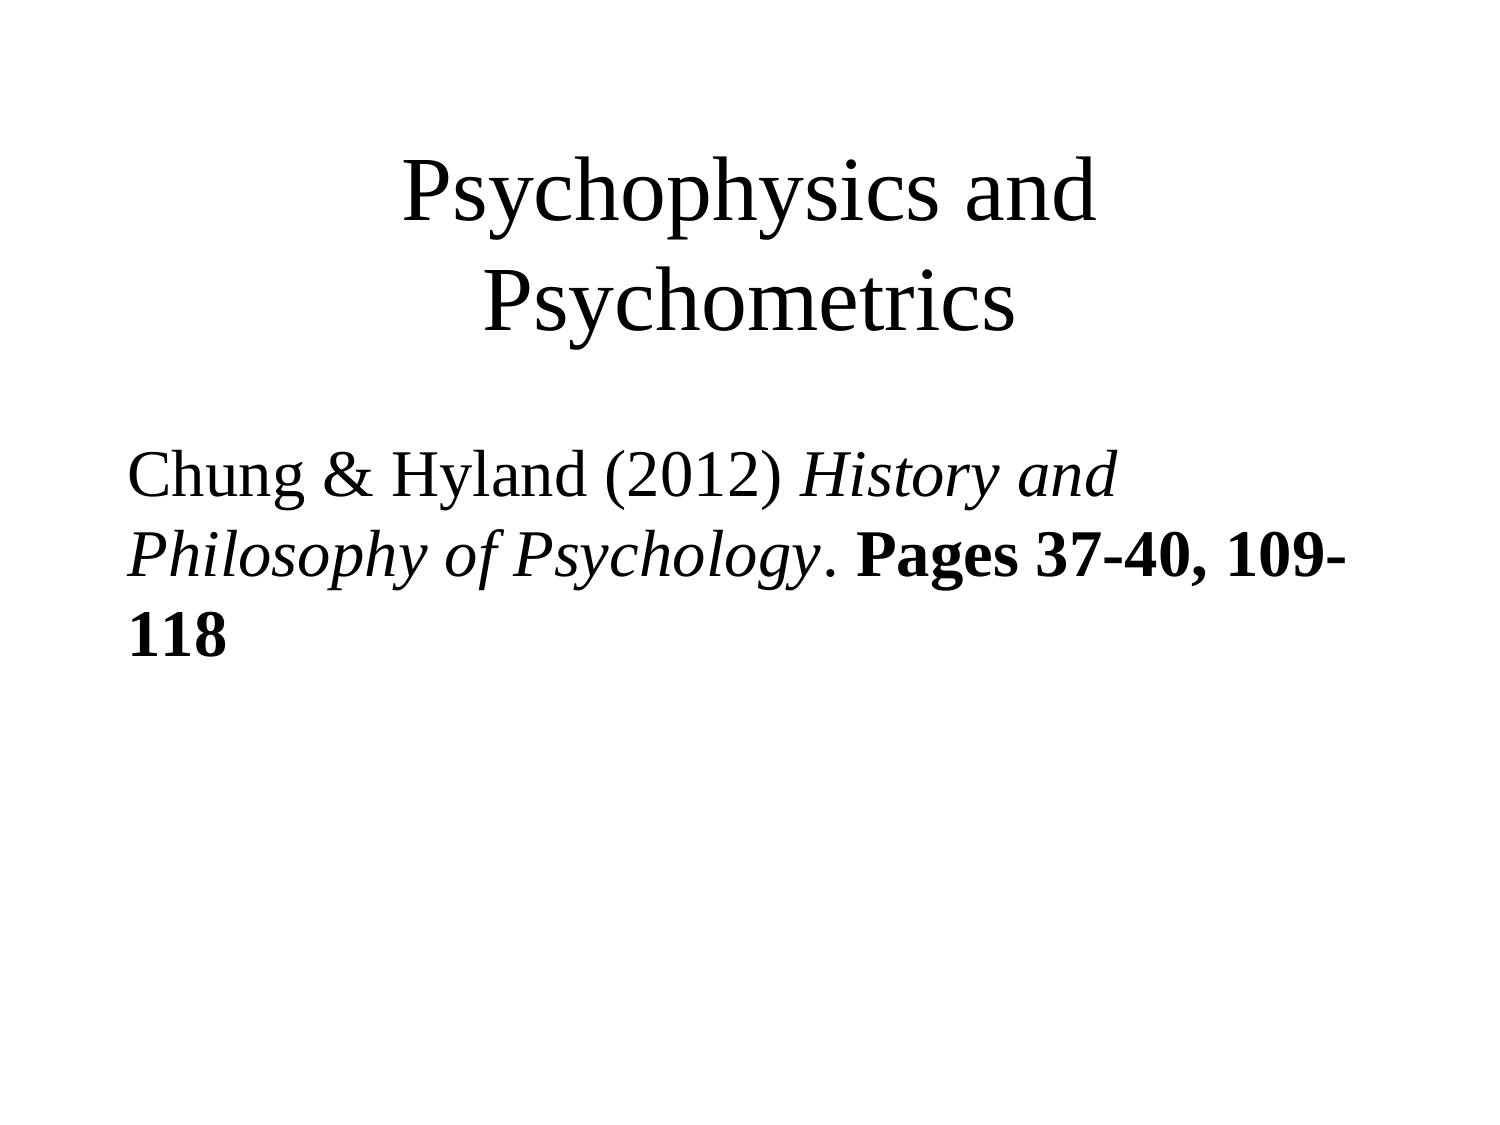

# Psychophysics and Psychometrics
Chung & Hyland (2012) History and Philosophy of Psychology. Pages 37-40, 109-118